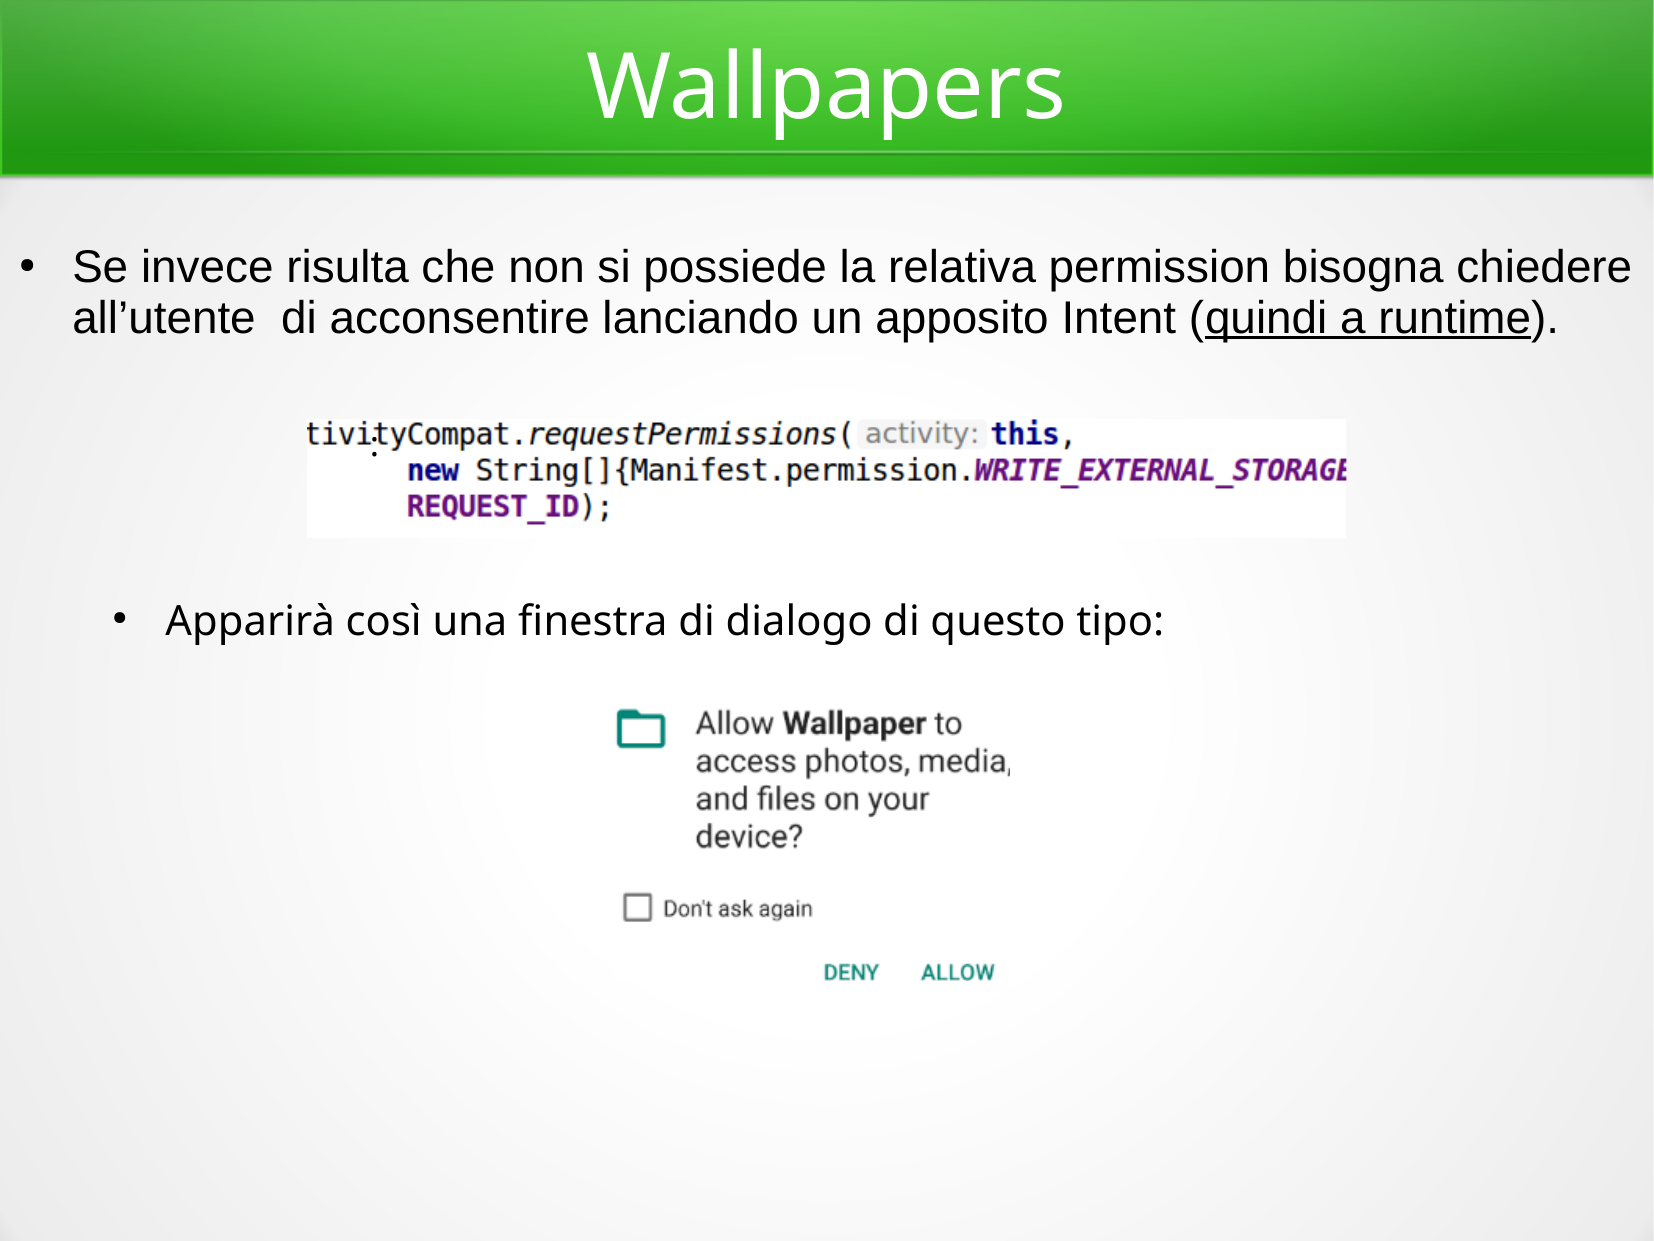

# Wallpapers
Se invece risulta che non si possiede la relativa permission bisogna chiedere all’utente di acconsentire lanciando un apposito Intent (quindi a runtime).
 :
Apparirà così una finestra di dialogo di questo tipo: